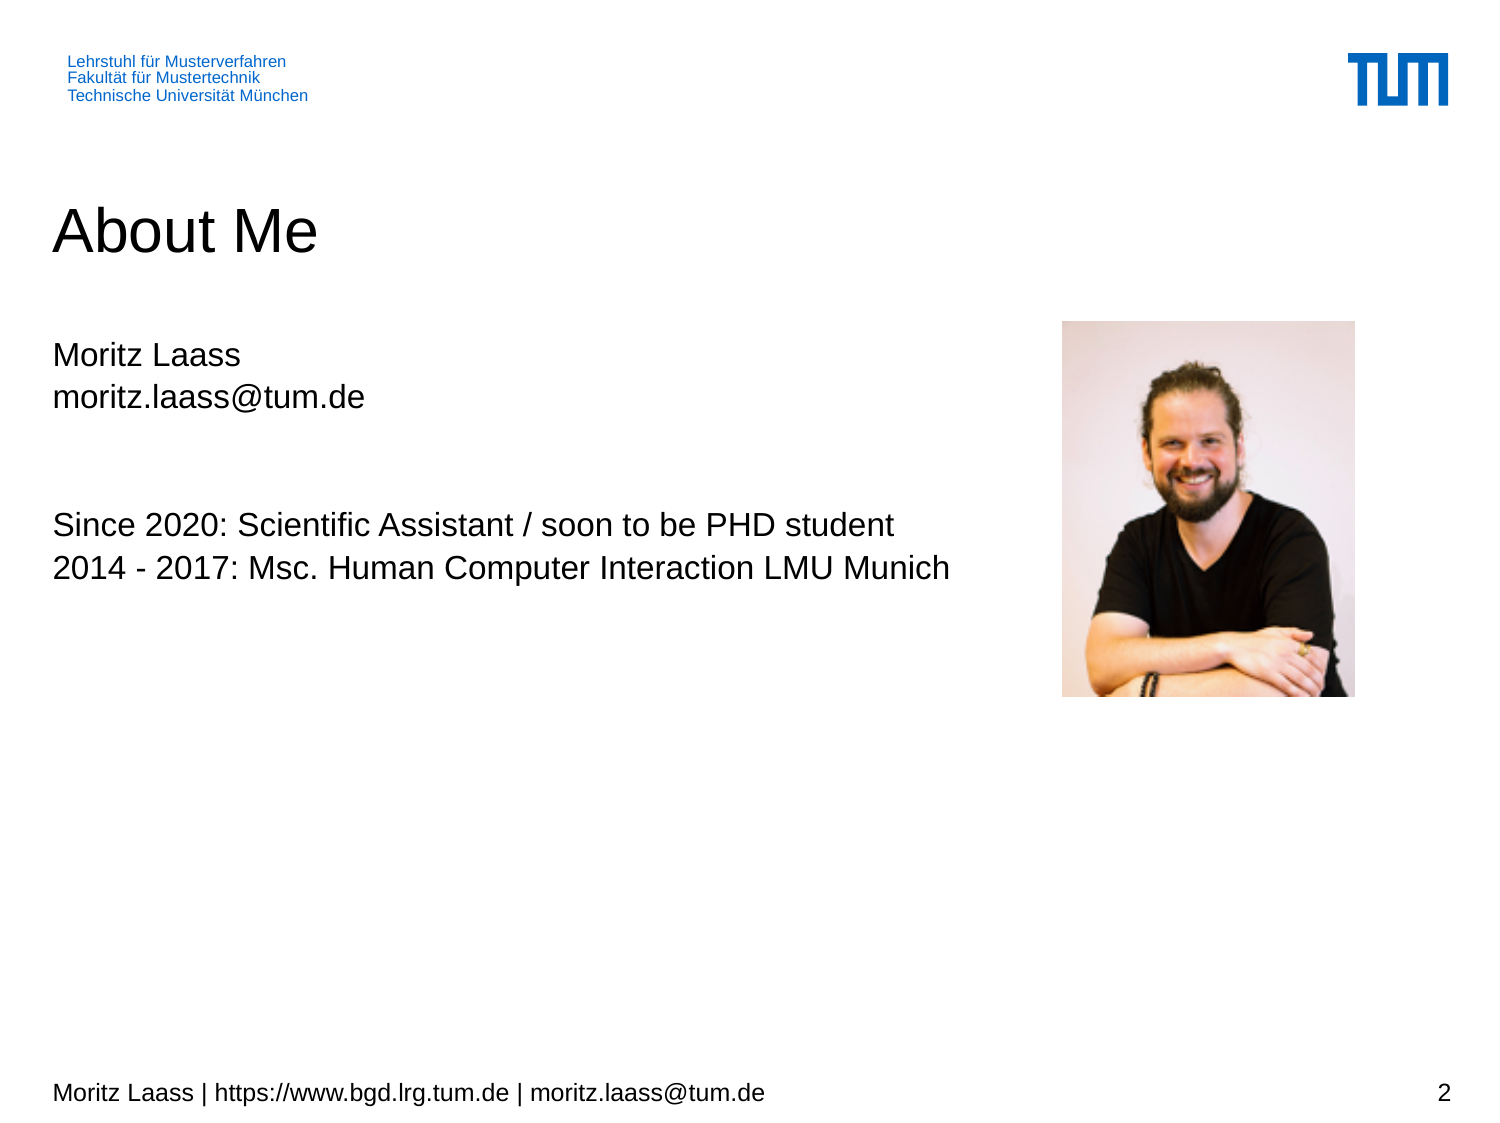

# About Me
Moritz Laass
moritz.laass@tum.de
Since 2020: Scientific Assistant / soon to be PHD student
2014 - 2017: Msc. Human Computer Interaction LMU Munich
Moritz Laass | https://www.bgd.lrg.tum.de | moritz.laass@tum.de
2